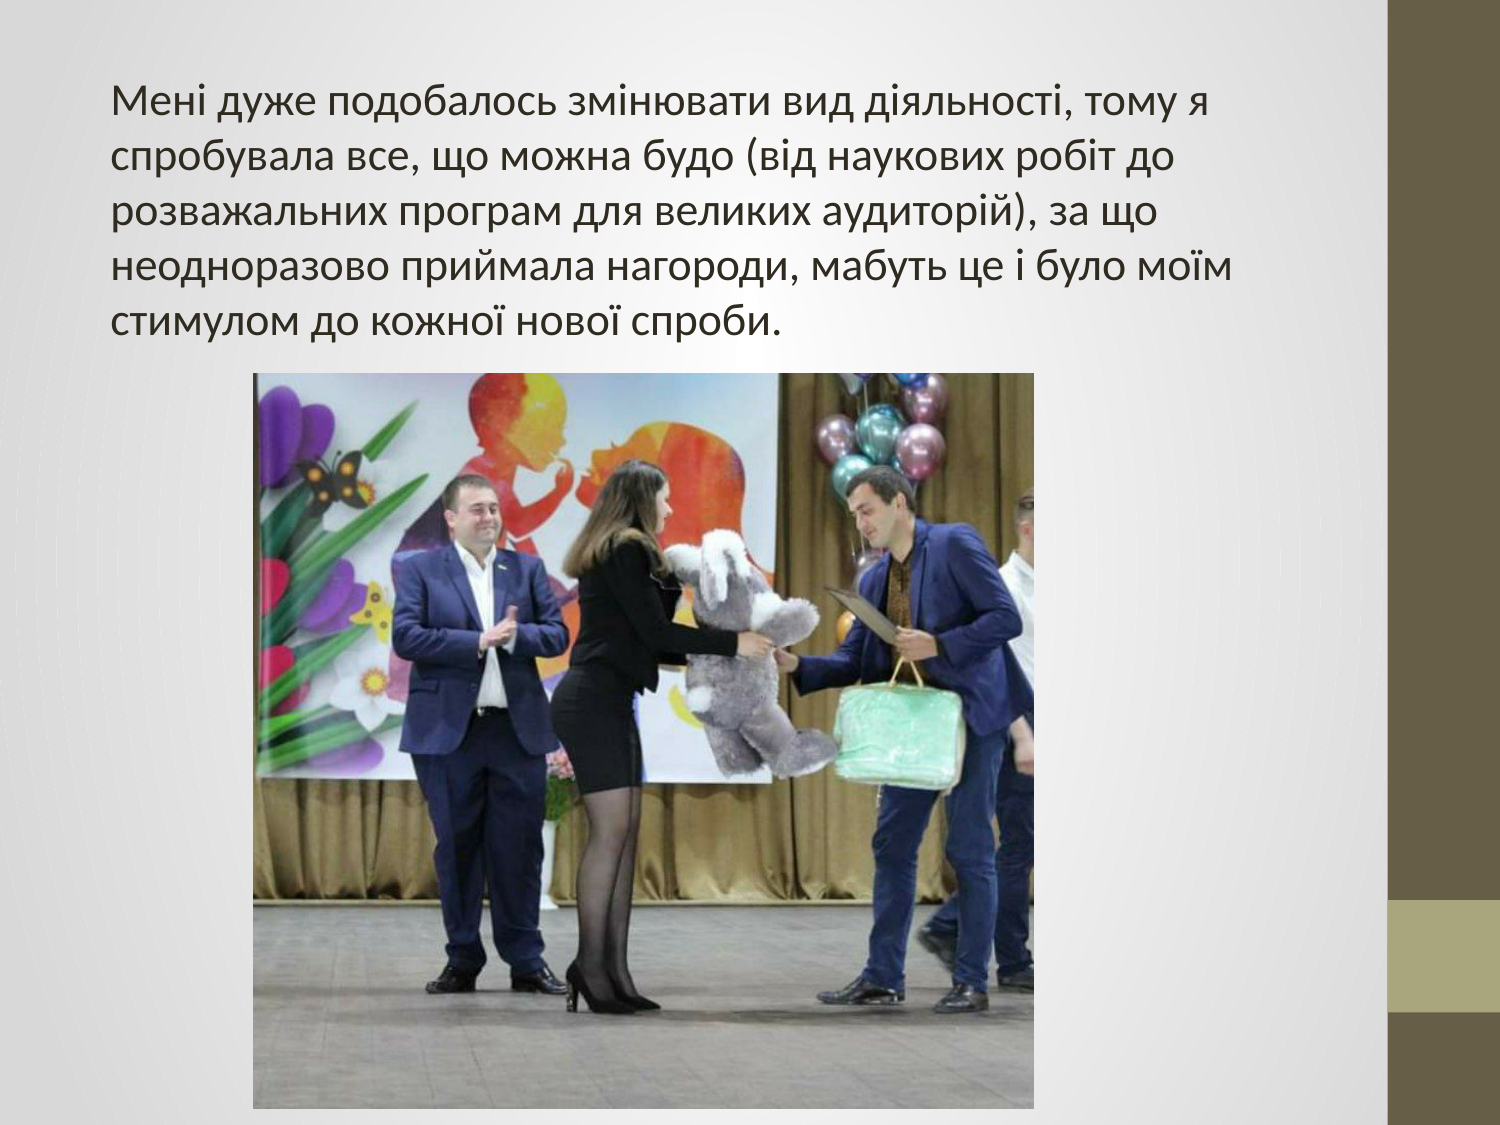

# Мені дуже подобалось змінювати вид діяльності, тому я спробувала все, що можна будо (від наукових робіт до розважальних програм для великих аудиторій), за що неодноразово приймала нагороди, мабуть це і було моїм стимулом до кожної нової спроби.